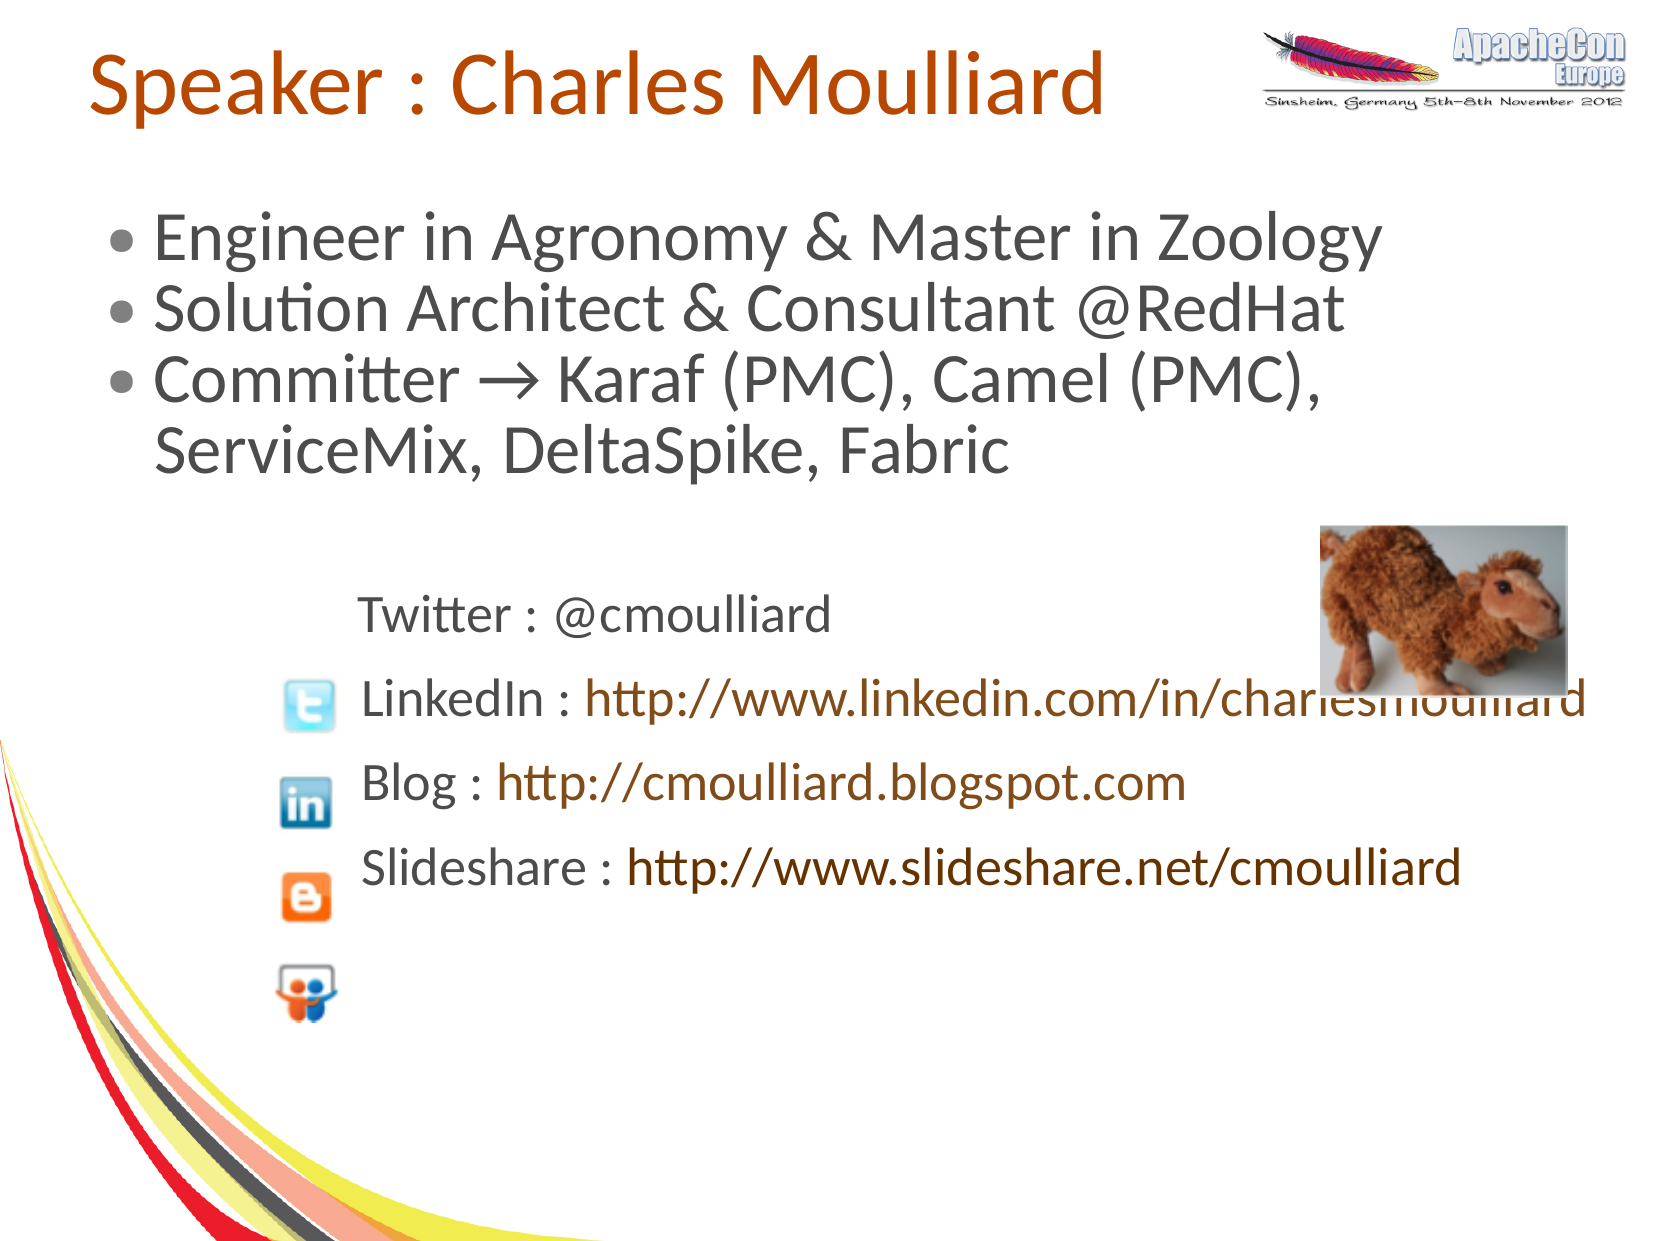

# Speaker : Charles Moulliard
 Engineer in Agronomy & Master in Zoology
 Solution Architect & Consultant @RedHat
 Committer → Karaf (PMC), Camel (PMC), ServiceMix, DeltaSpike, Fabric
 Twitter : @cmoulliard
 LinkedIn : http://www.linkedin.com/in/charlesmoulliard
 Blog : http://cmoulliard.blogspot.com
 Slideshare : http://www.slideshare.net/cmoulliard